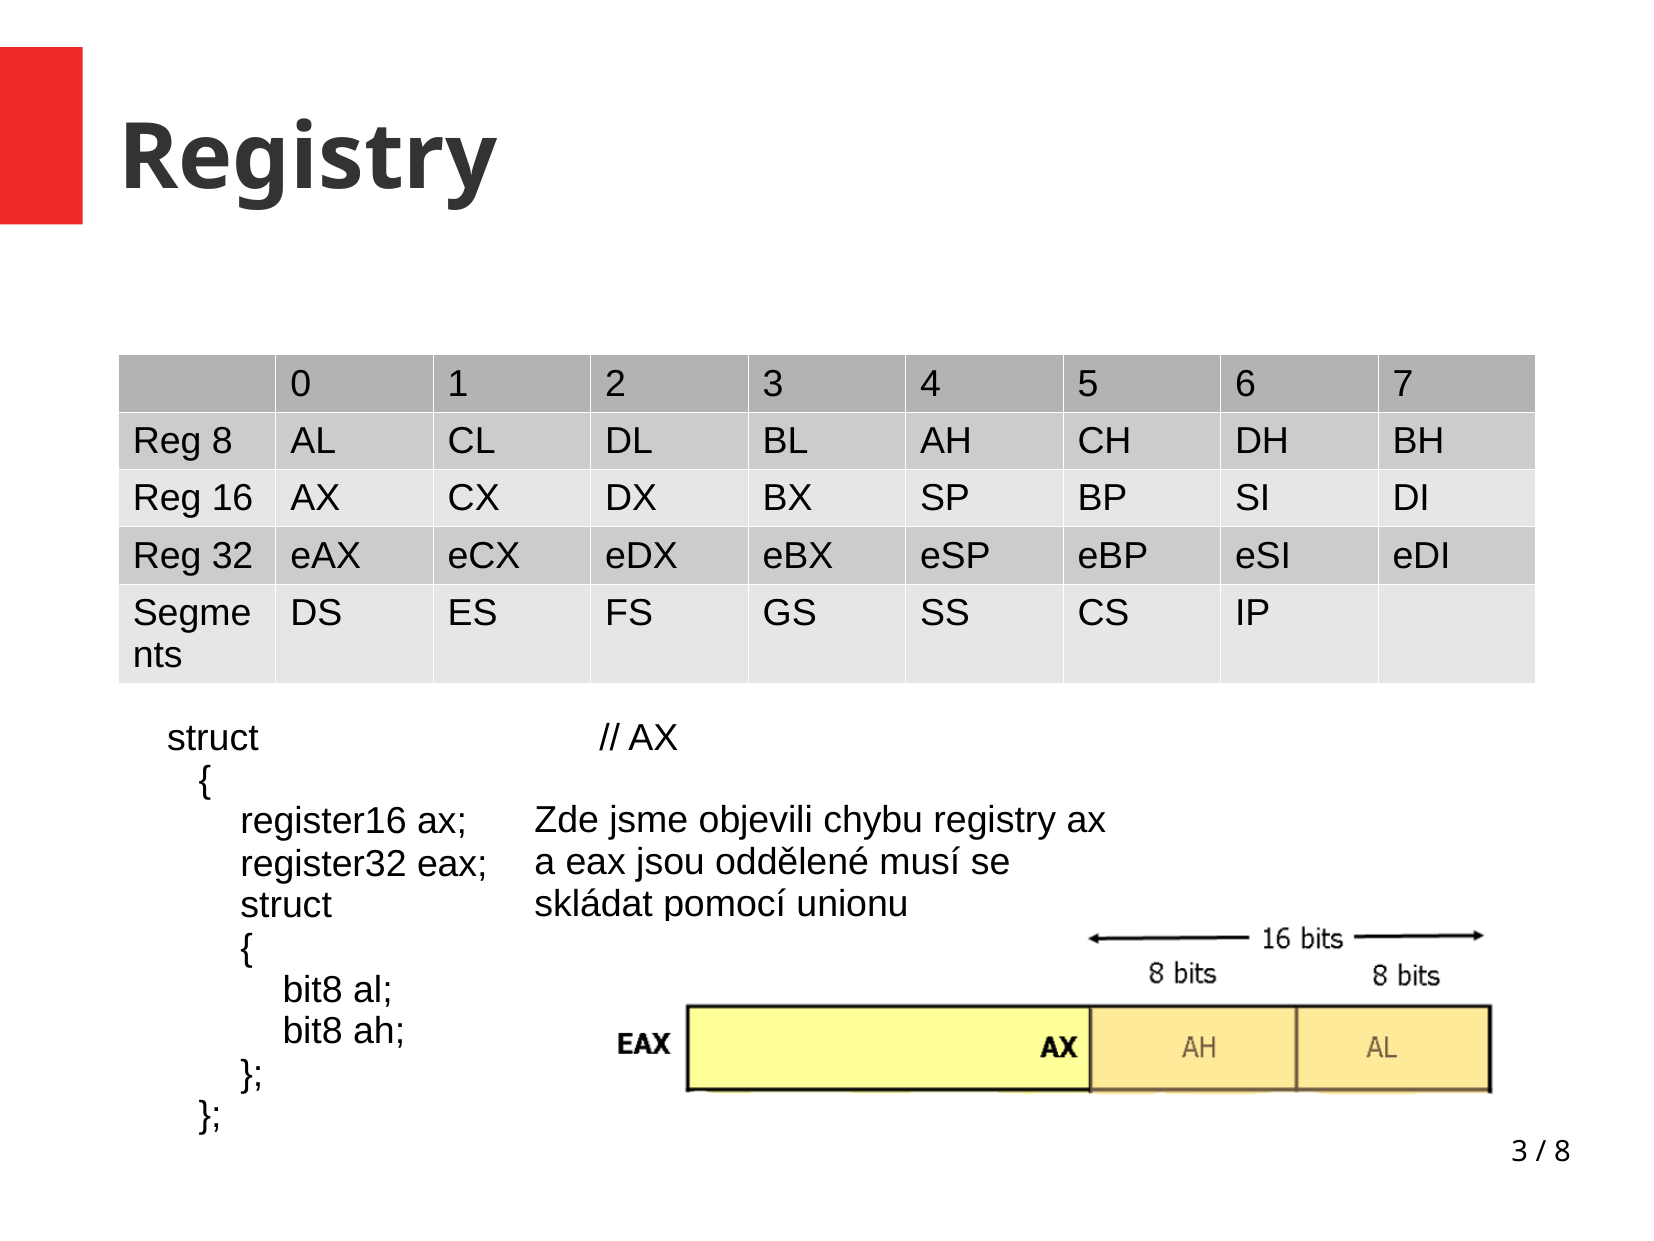

# Registry
| | 0 | 1 | 2 | 3 | 4 | 5 | 6 | 7 |
| --- | --- | --- | --- | --- | --- | --- | --- | --- |
| Reg 8 | AL | CL | DL | BL | AH | CH | DH | BH |
| Reg 16 | AX | CX | DX | BX | SP | BP | SI | DI |
| Reg 32 | eAX | eCX | eDX | eBX | eSP | eBP | eSI | eDI |
| Segments | DS | ES | FS | GS | SS | CS | IP | |
 struct					// AX
 {
 register16 ax;
 register32 eax;
 struct
 {
 bit8 al;
 bit8 ah;
 };
 };
Zde jsme objevili chybu registry ax a eax jsou oddělené musí se skládat pomocí unionu
3